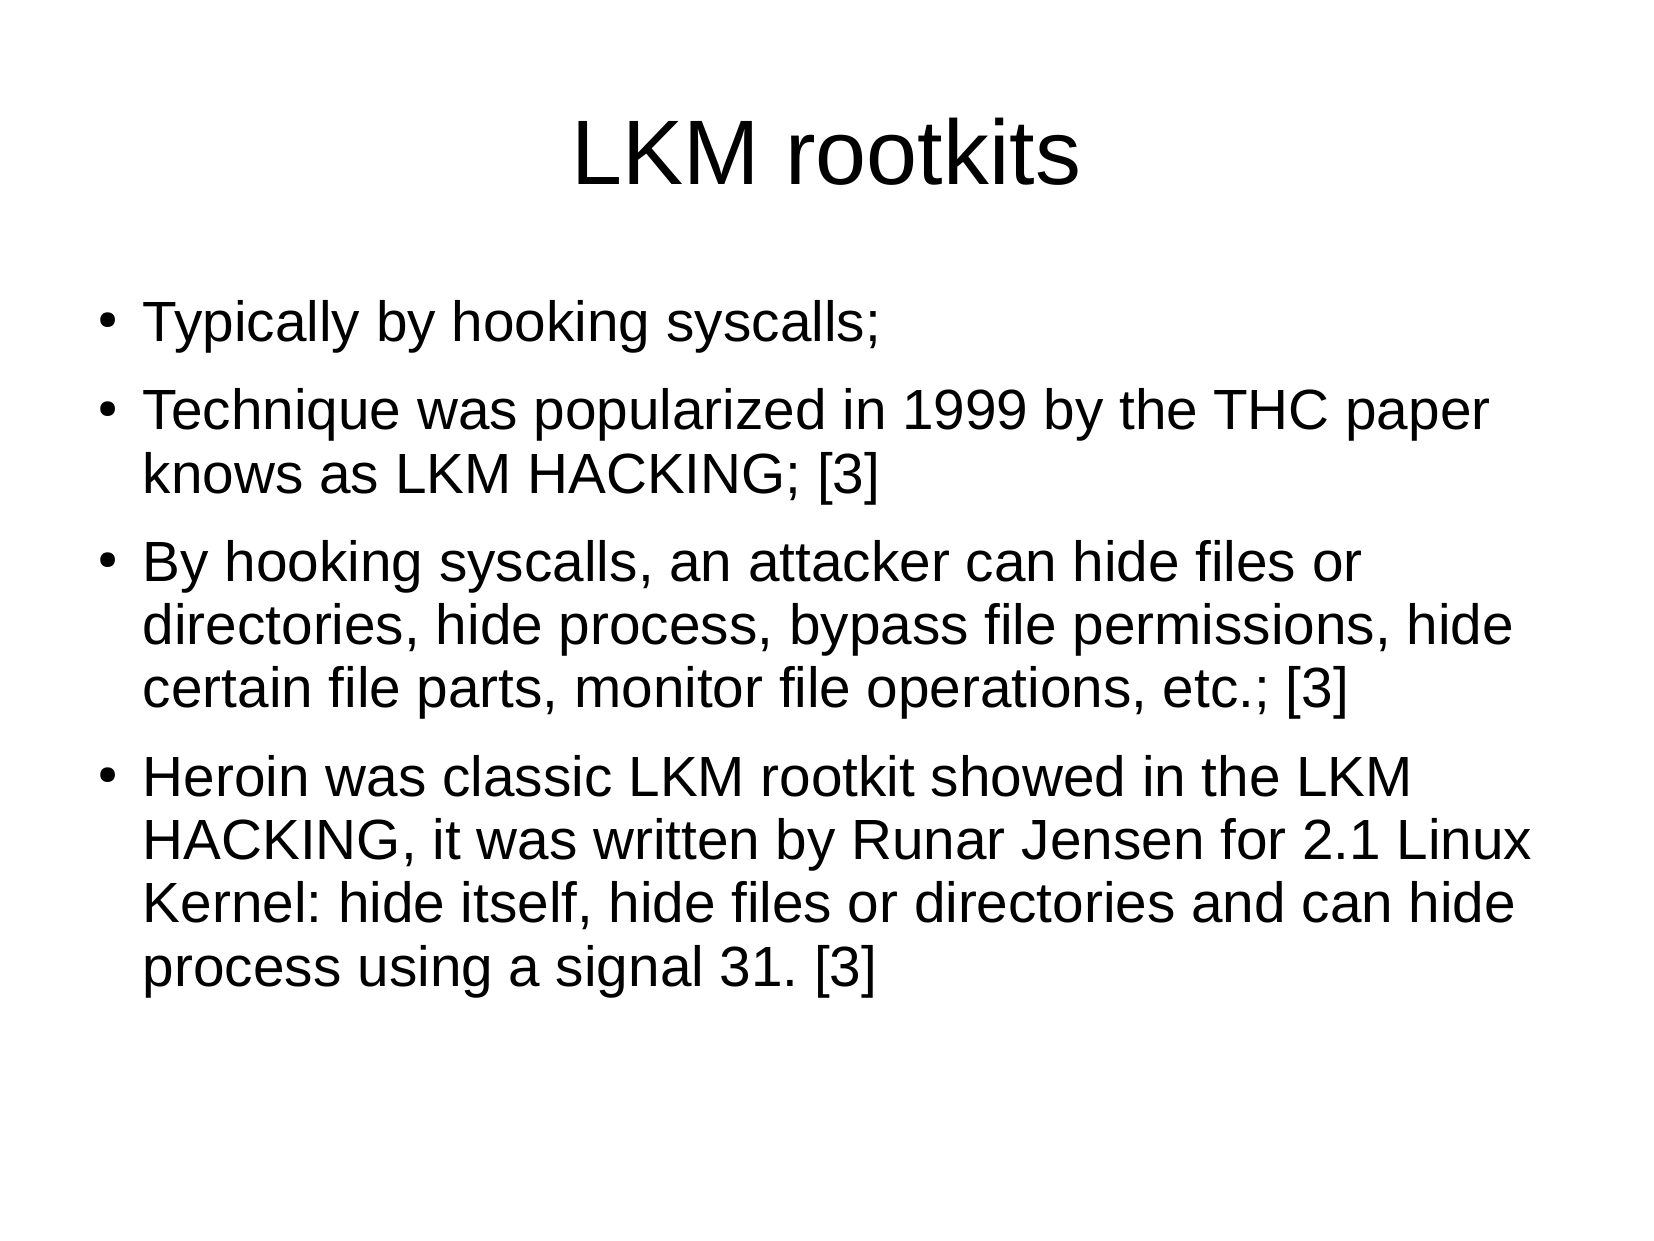

# LKM rootkits
Typically by hooking syscalls;
Technique was popularized in 1999 by the THC paper knows as LKM HACKING; [3]
By hooking syscalls, an attacker can hide files or directories, hide process, bypass file permissions, hide certain file parts, monitor file operations, etc.; [3]
Heroin was classic LKM rootkit showed in the LKM HACKING, it was written by Runar Jensen for 2.1 Linux Kernel: hide itself, hide files or directories and can hide process using a signal 31. [3]